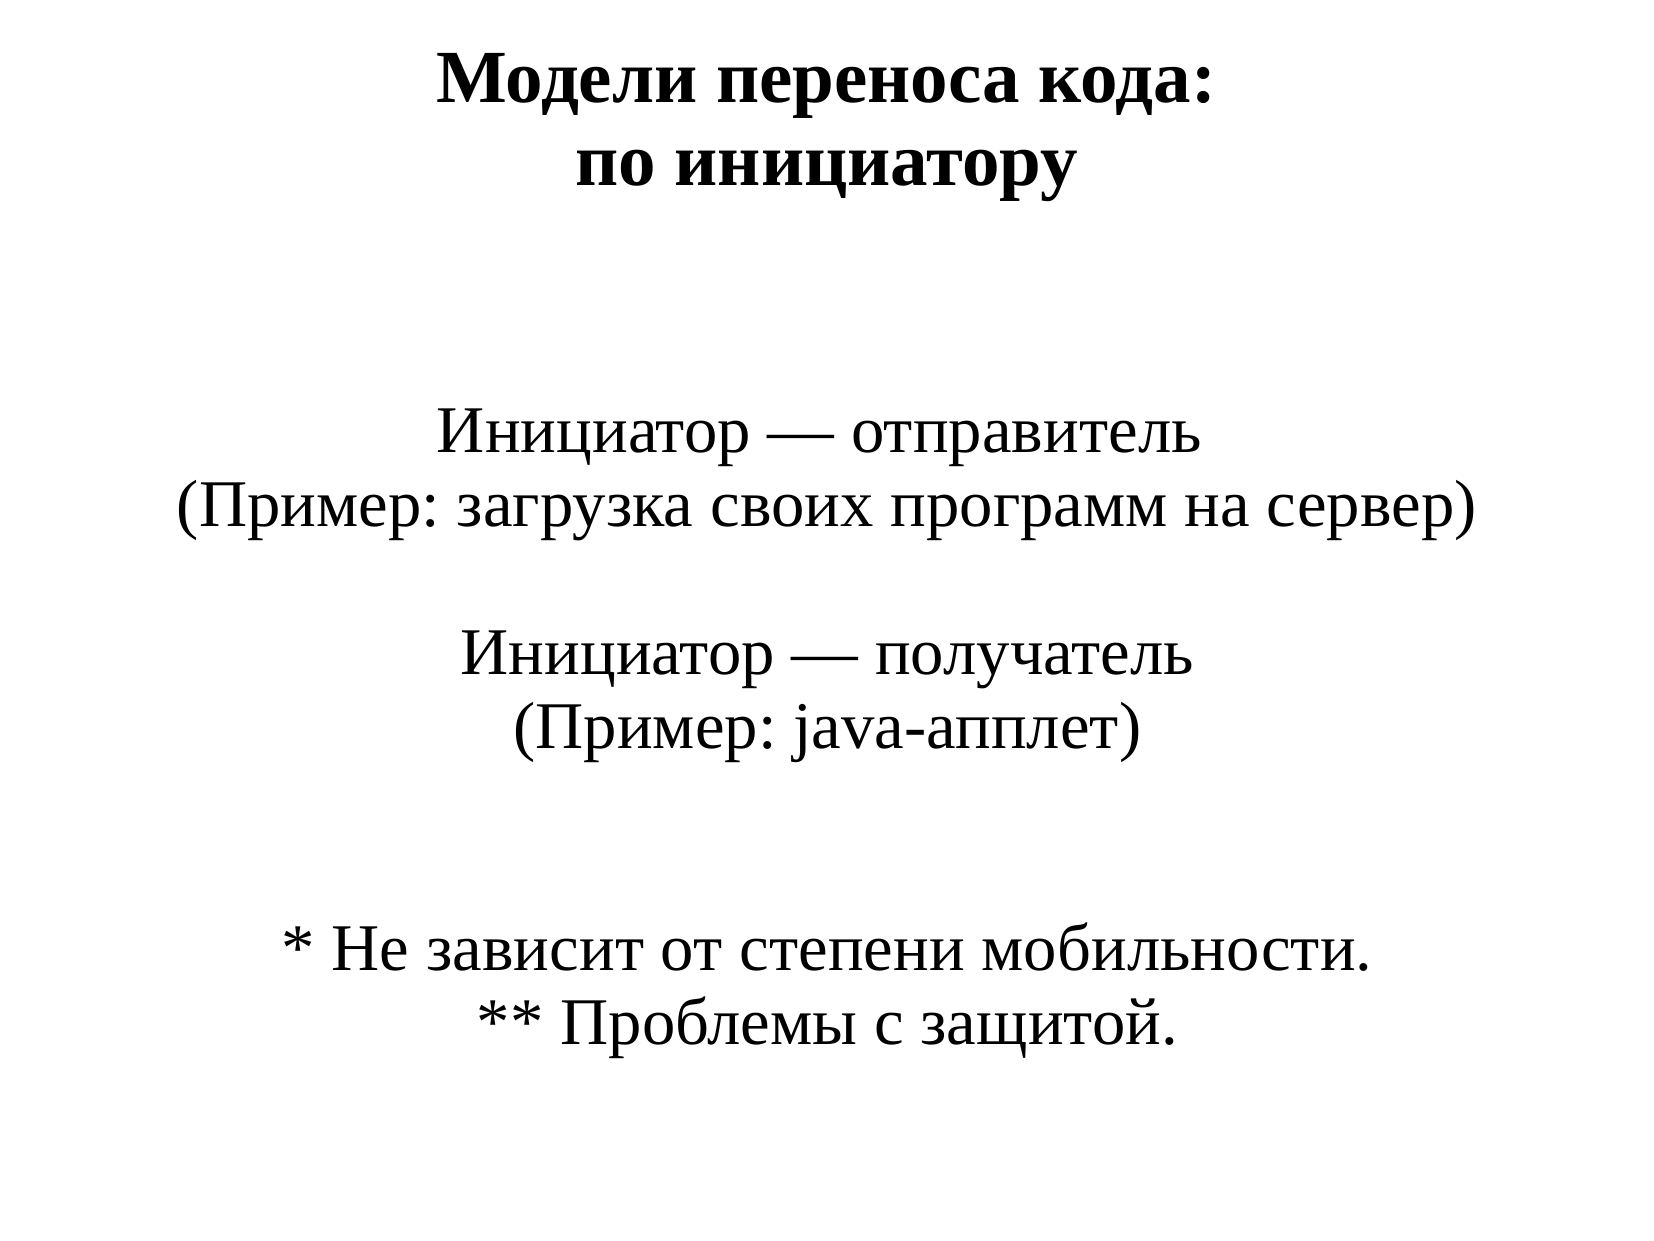

# Модели переноса кода: по инициатору
Инициатор — отправитель
(Пример: загрузка своих программ на сервер)
Инициатор — получатель
(Пример: java-апплет)
* Не зависит от степени мобильности.
** Проблемы с защитой.